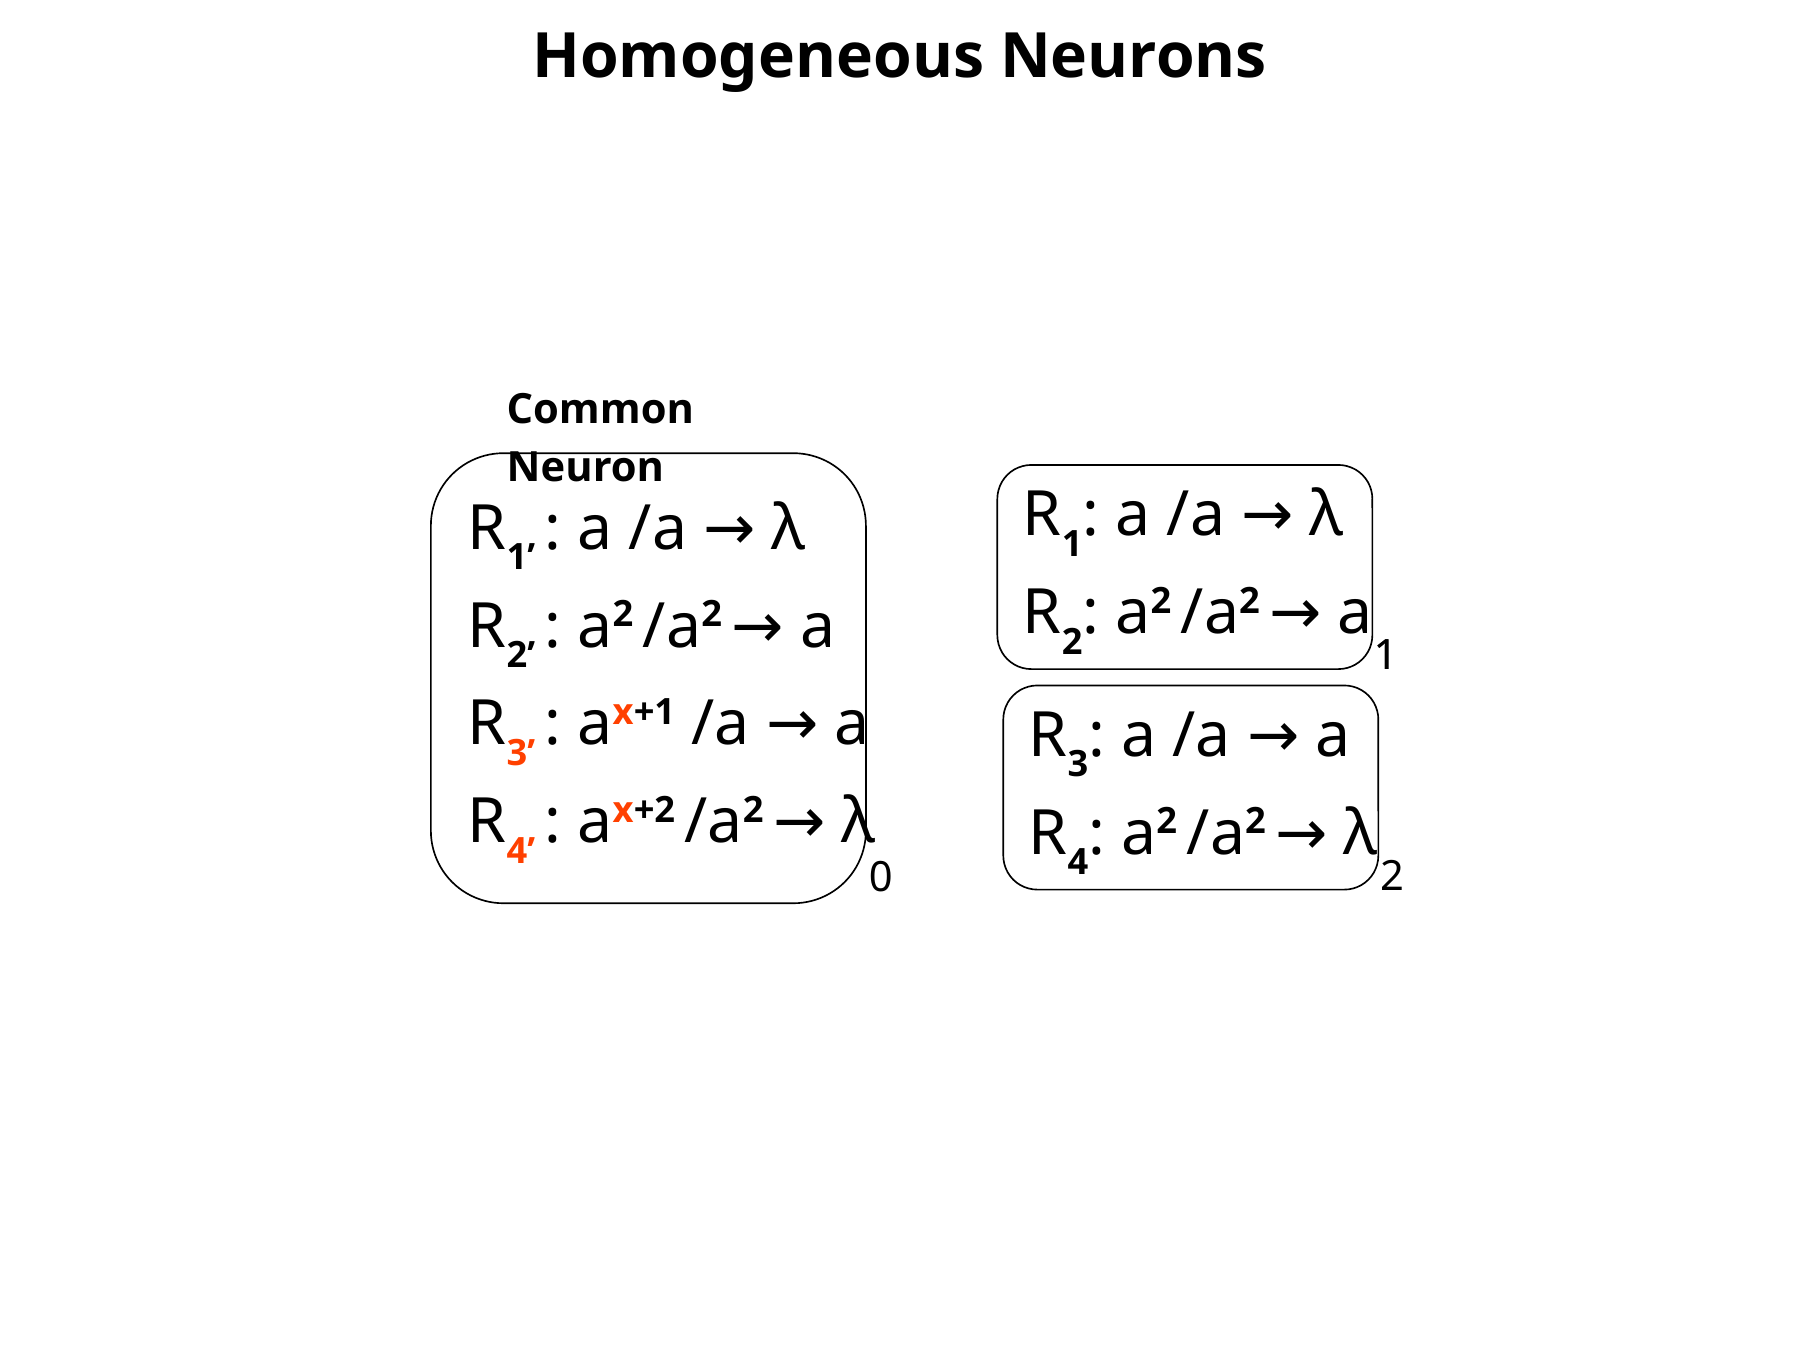

Homogeneous Neurons
Common Neuron
R1’ : a /a → λ
R2’ : a2 /a2 → a
R3’ : ax+1 /a → a
R4’ : ax+2 /a2 → λ
R1: a /a → λ
R2: a2 /a2 → a
1
1
R3: a /a → a
R4: a2 /a2 → λ
2
0